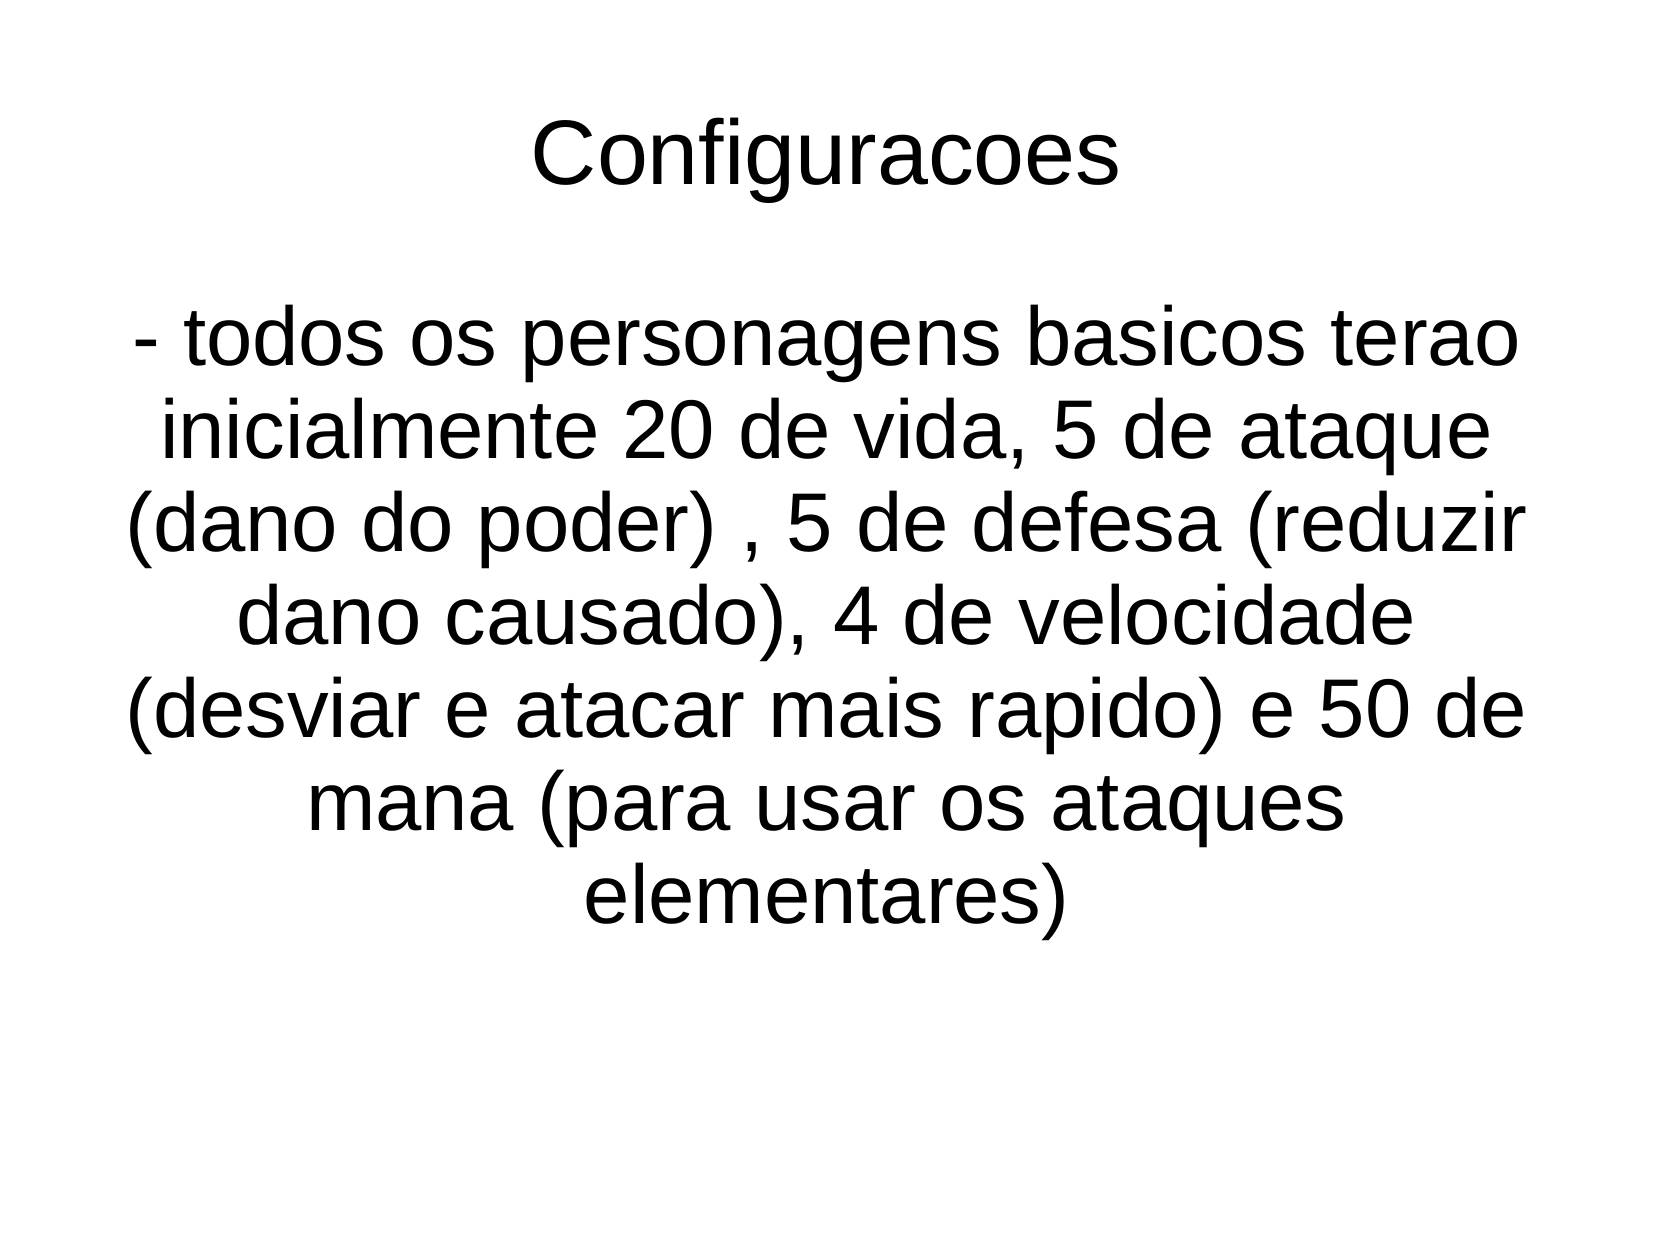

# Configuracoes
- todos os personagens basicos terao inicialmente 20 de vida, 5 de ataque (dano do poder) , 5 de defesa (reduzir dano causado), 4 de velocidade (desviar e atacar mais rapido) e 50 de mana (para usar os ataques elementares)